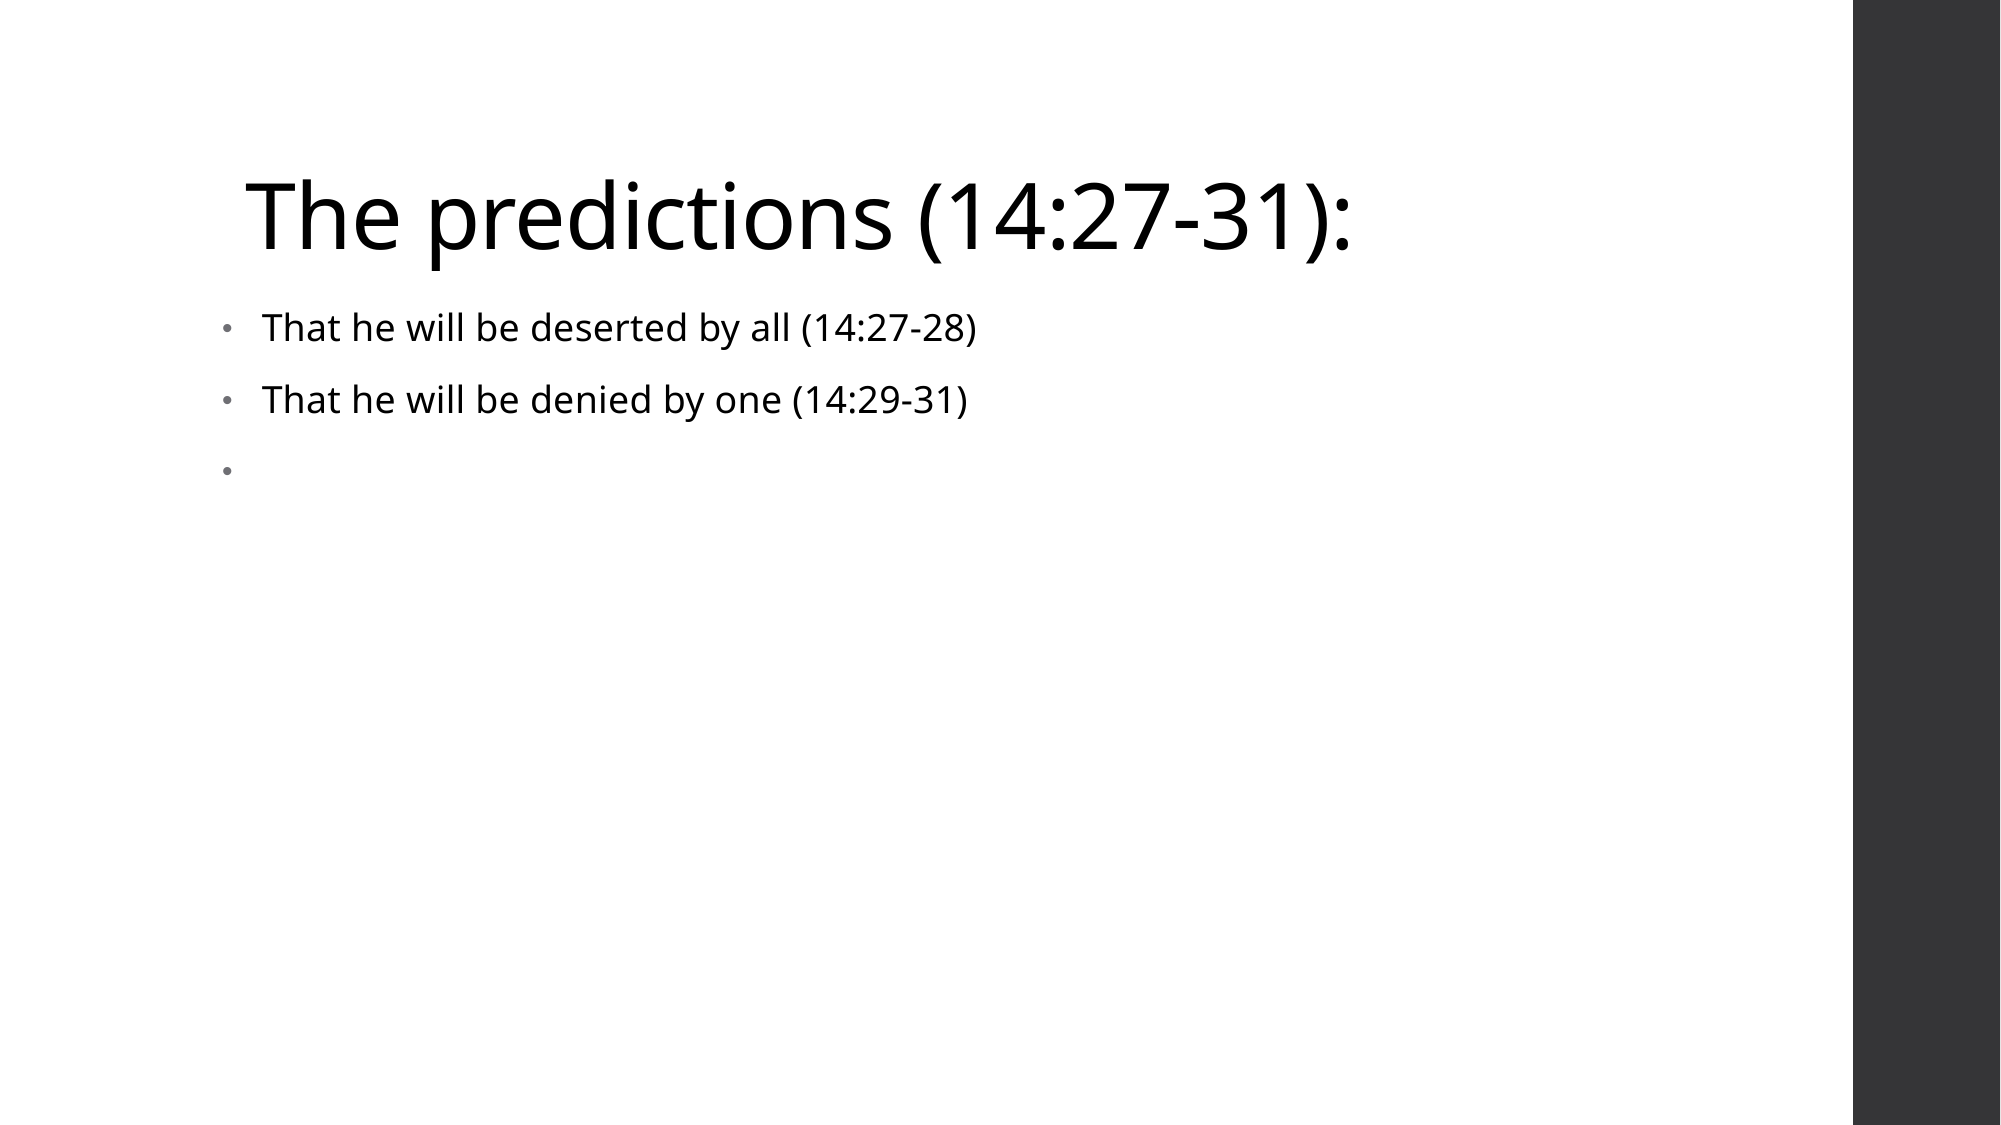

# The predictions (14:27-31):
 That he will be deserted by all (14:27-28)
 That he will be denied by one (14:29-31)